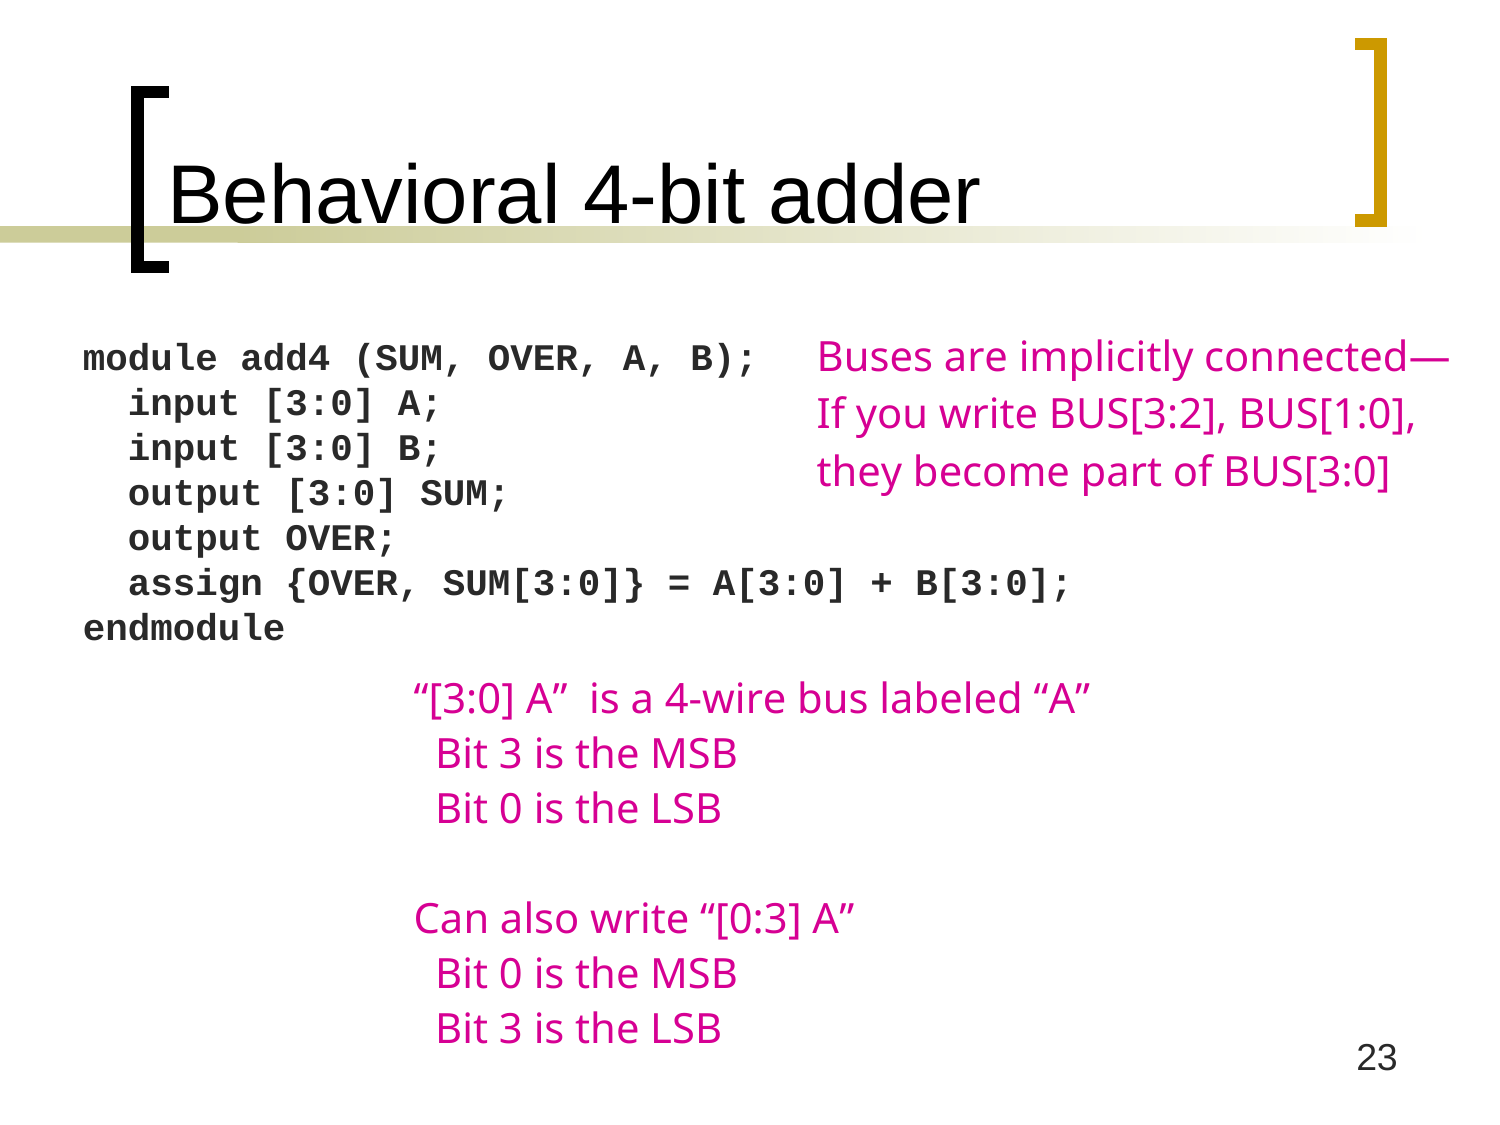

# Behavioral 4-bit adder
module add4 (SUM, OVER, A, B);
 input [3:0] A;
 input [3:0] B;
 output [3:0] SUM;
 output OVER;
 assign {OVER, SUM[3:0]} = A[3:0] + B[3:0];
endmodule
Buses are implicitly connected—
If you write BUS[3:2], BUS[1:0],
they become part of BUS[3:0]
“[3:0] A” is a 4-wire bus labeled “A”
 Bit 3 is the MSB
 Bit 0 is the LSB
Can also write “[0:3] A”
 Bit 0 is the MSB
 Bit 3 is the LSB
23